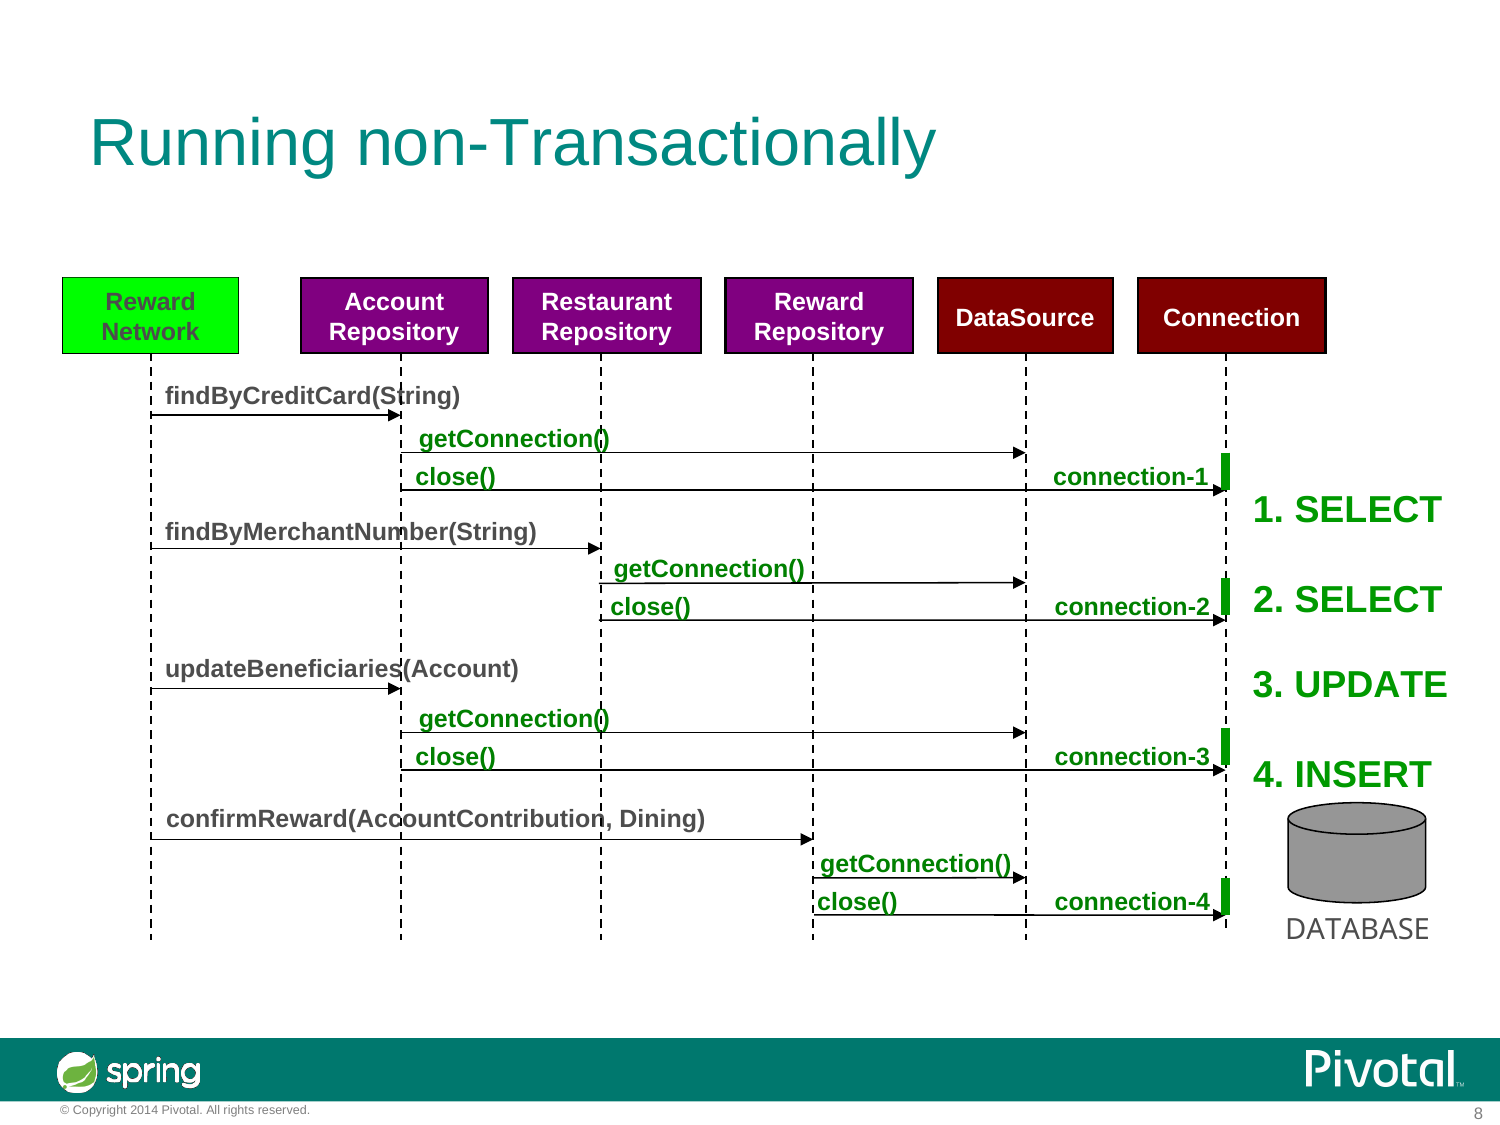

# Running non-Transactionally
Reward
Network
Account
Repository
Restaurant
Repository
Reward
Repository
DataSource
Connection
findByCreditCard(String)
getConnection()
close()
connection-1
1. SELECT
findByMerchantNumber(String)
getConnection()
2. SELECT
close()
connection-2
updateBeneficiaries(Account)
3. UPDATE
getConnection()
close()
connection-3
4. INSERT
confirmReward(AccountContribution, Dining)
getConnection()
close()
connection-4
DATABASE